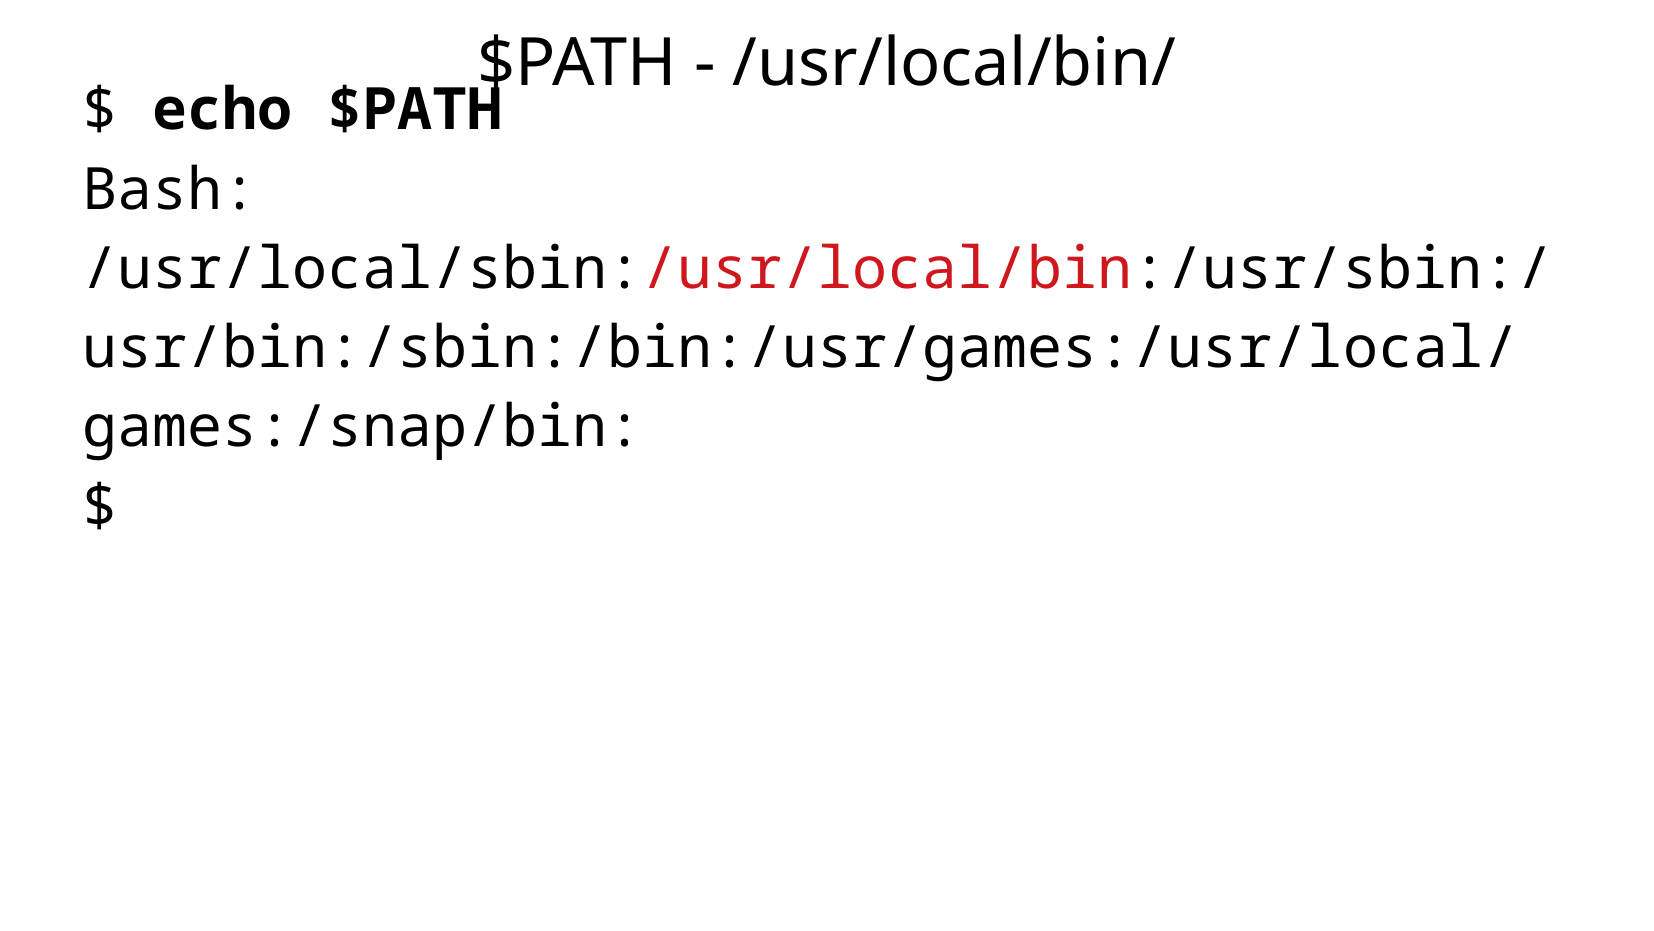

# $PATH - /usr/local/bin/
$ echo $PATH
Bash: /usr/local/sbin:/usr/local/bin:/usr/sbin:/usr/bin:/sbin:/bin:/usr/games:/usr/local/games:/snap/bin:
$